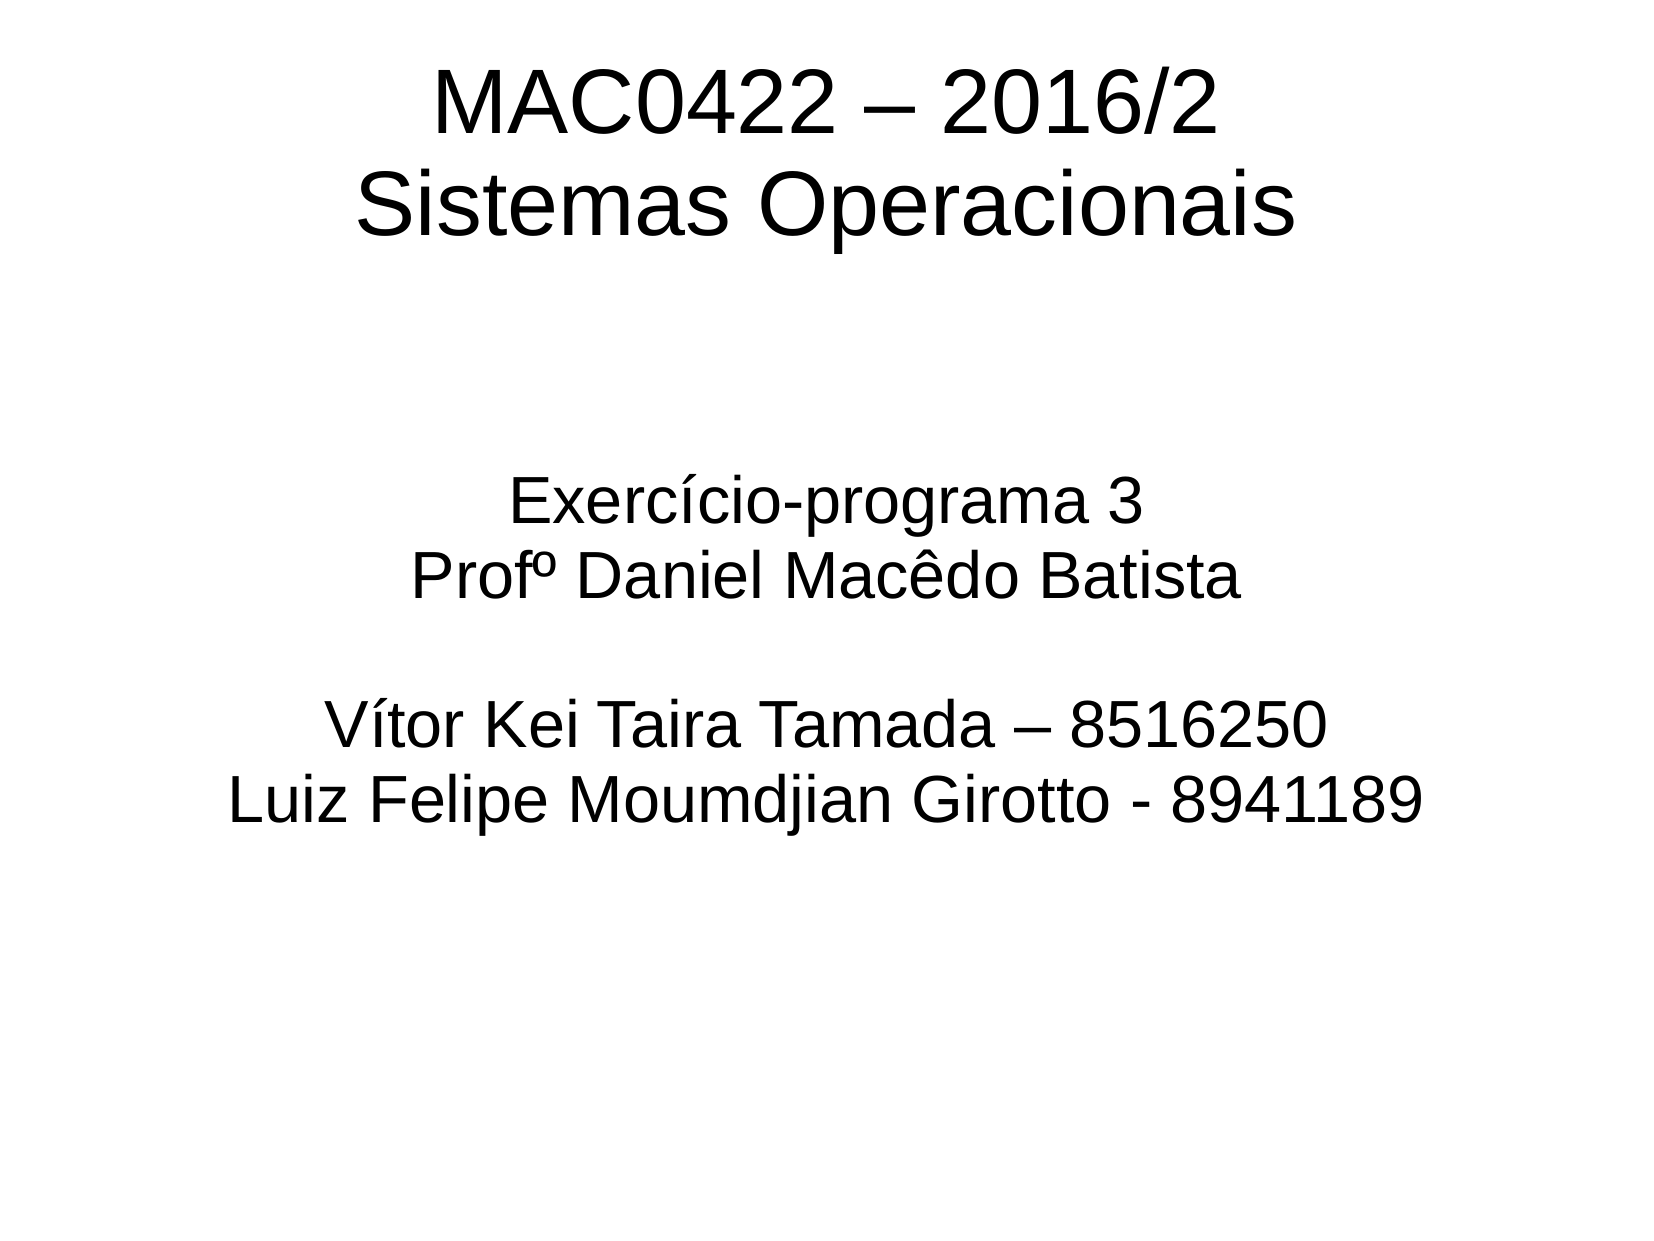

# MAC0422 – 2016/2 Sistemas Operacionais
Exercício-programa 3
Profº Daniel Macêdo Batista
Vítor Kei Taira Tamada – 8516250
Luiz Felipe Moumdjian Girotto - 8941189